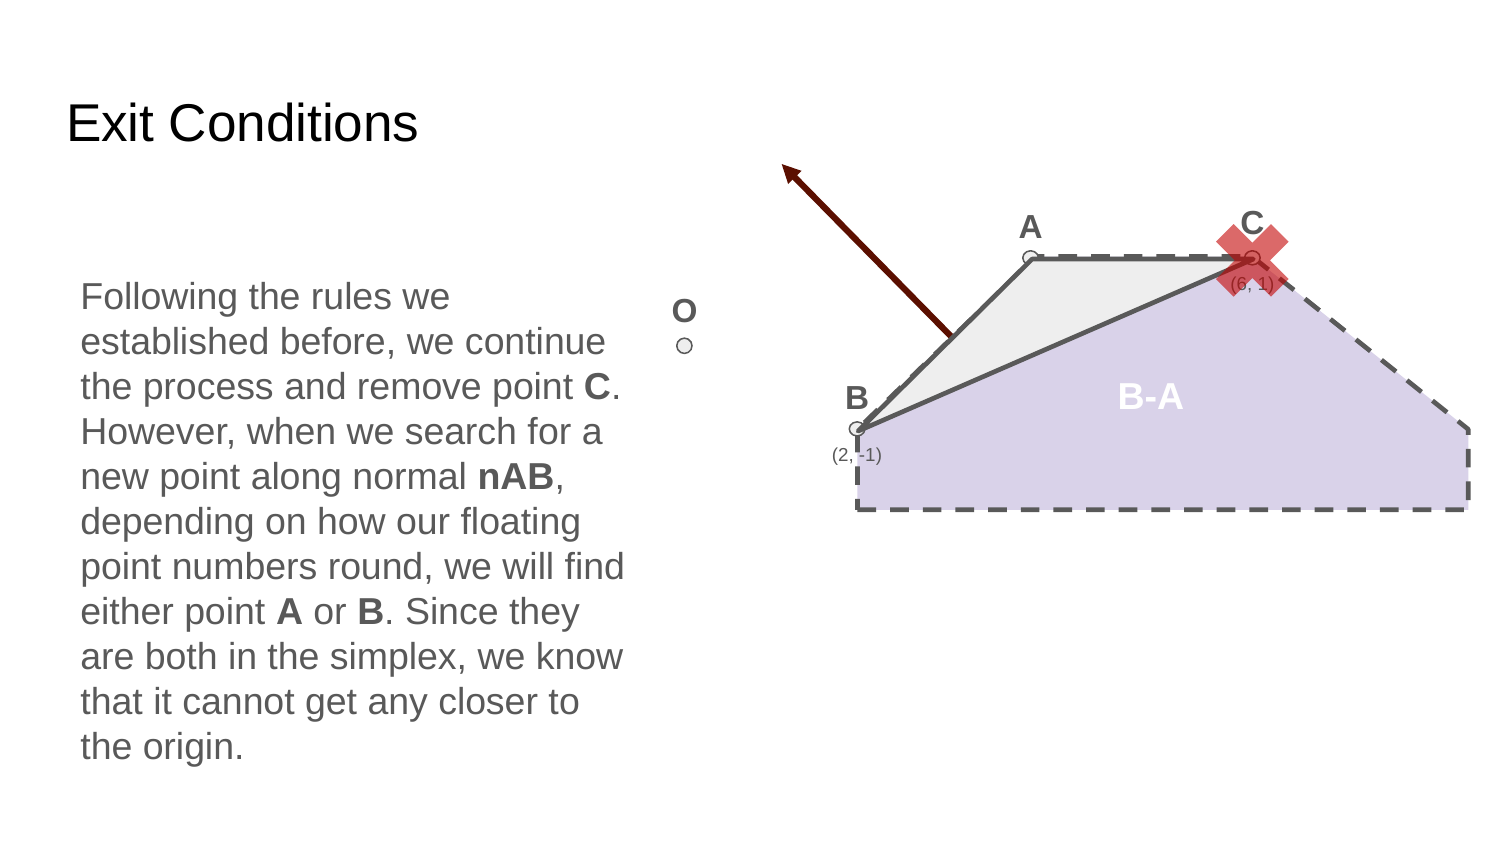

# Exit Conditions
C
A
(4, 1)
(6, 1)
B-A
Following the rules we established before, we continue the process and remove point C.
However, when we search for a new point along normal nAB, depending on how our floating point numbers round, we will find either point A or B. Since they are both in the simplex, we know that it cannot get any closer to the origin.
O
B
(2, -1)